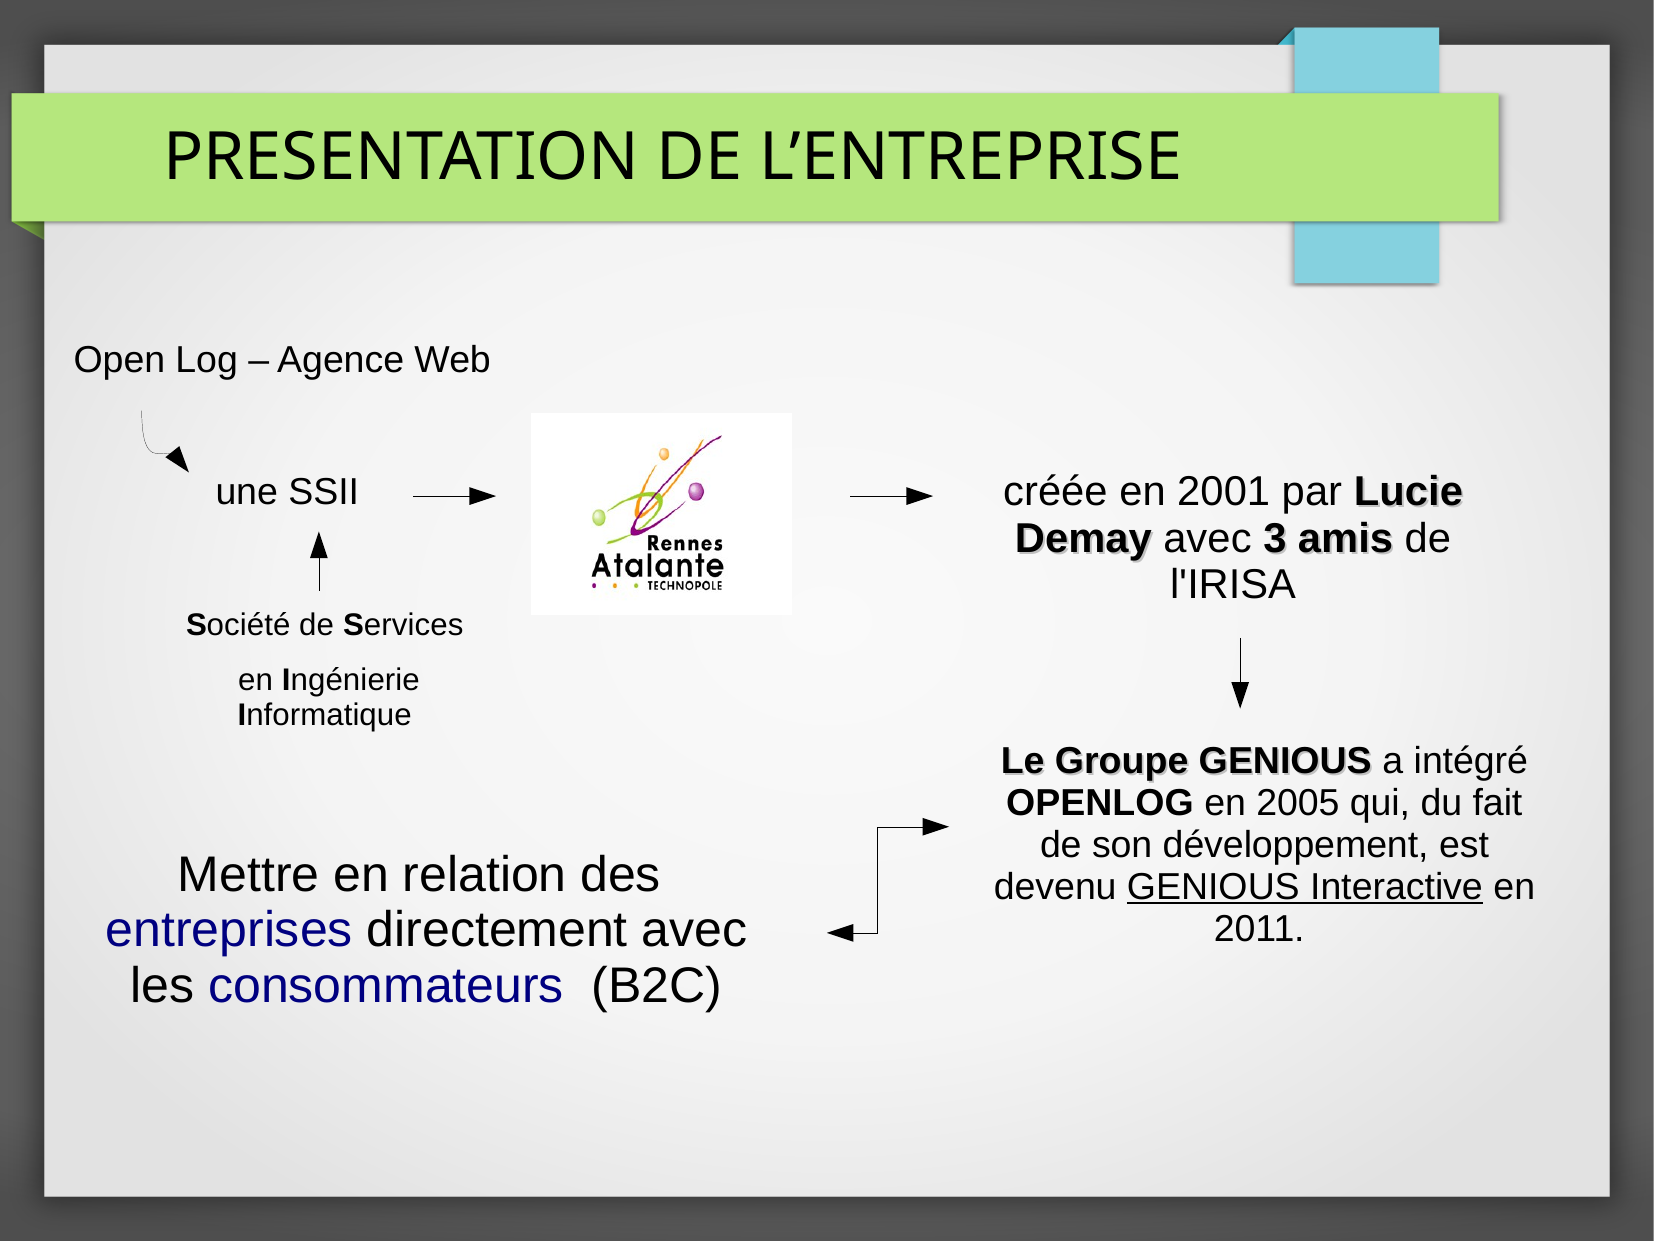

# PRESENTATION DE L’ENTREPRISE
Open Log – Agence Web
créée en 2001 par Lucie Demay avec 3 amis de l'IRISA
une SSII
Société de Services
 en Ingénierie Informatique
Le Groupe GENIOUS a intégré OPENLOG en 2005 qui, du fait de son développement, est devenu GENIOUS Interactive en 2011.
Mettre en relation des entreprises directement avec les consommateurs (B2C)